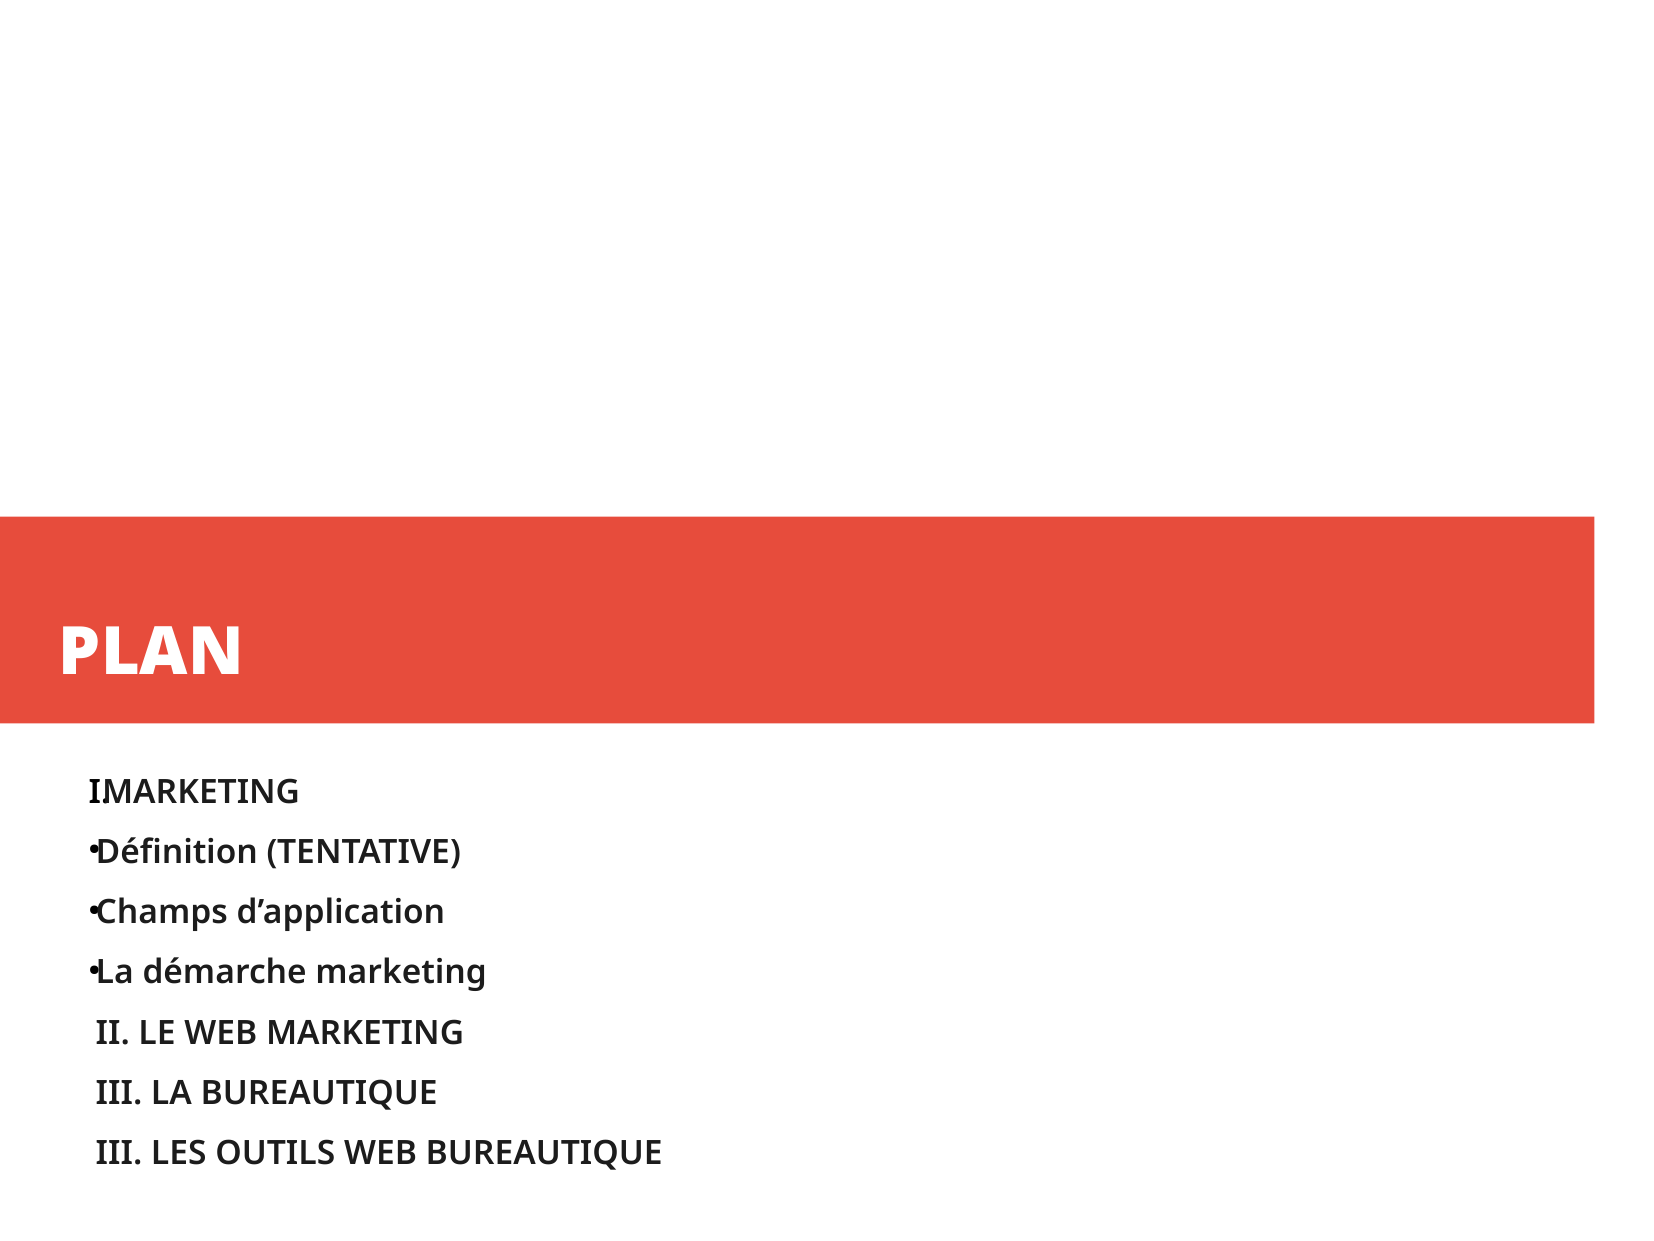

# PLAN
MARKETING
Définition (TENTATIVE)
Champs d’application
La démarche marketing
II. LE WEB MARKETING
III. LA BUREAUTIQUE
III. LES OUTILS WEB BUREAUTIQUE